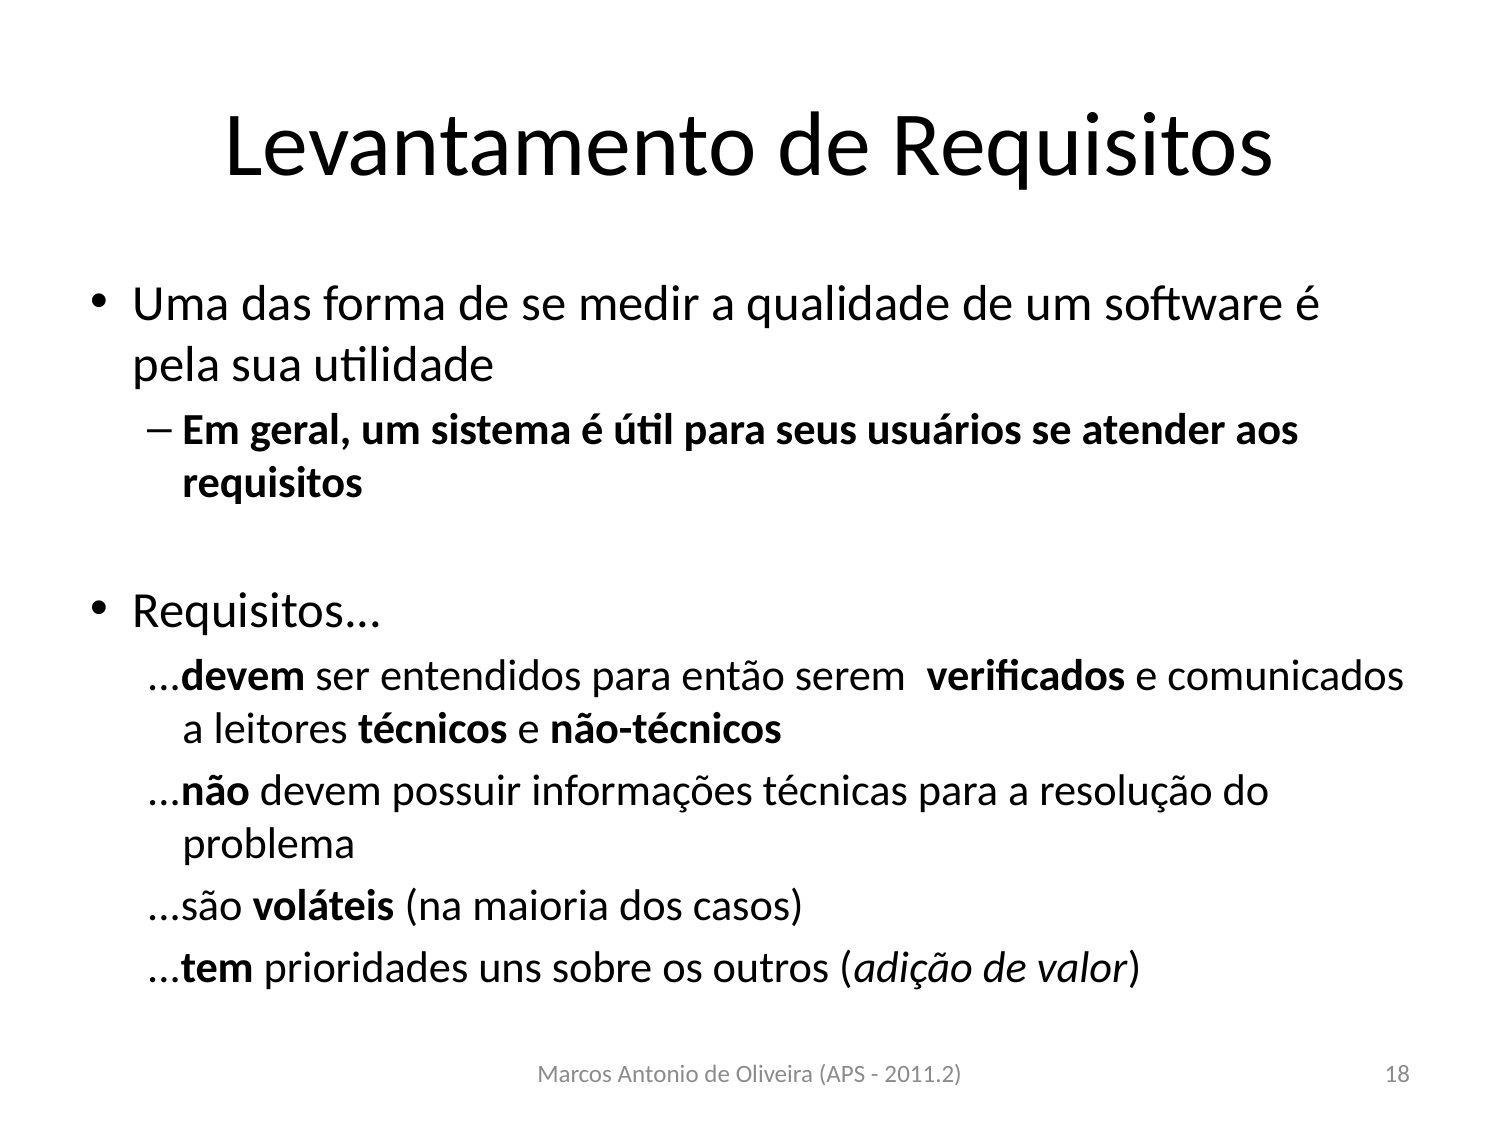

# Levantamento de Requisitos
Uma das forma de se medir a qualidade de um software é pela sua utilidade
Em geral, um sistema é útil para seus usuários se atender aos requisitos
Requisitos...
...devem ser entendidos para então serem verificados e comunicados a leitores técnicos e não-técnicos
...não devem possuir informações técnicas para a resolução do problema
...são voláteis (na maioria dos casos)
...tem prioridades uns sobre os outros (adição de valor)
Marcos Antonio de Oliveira (APS - 2011.2)